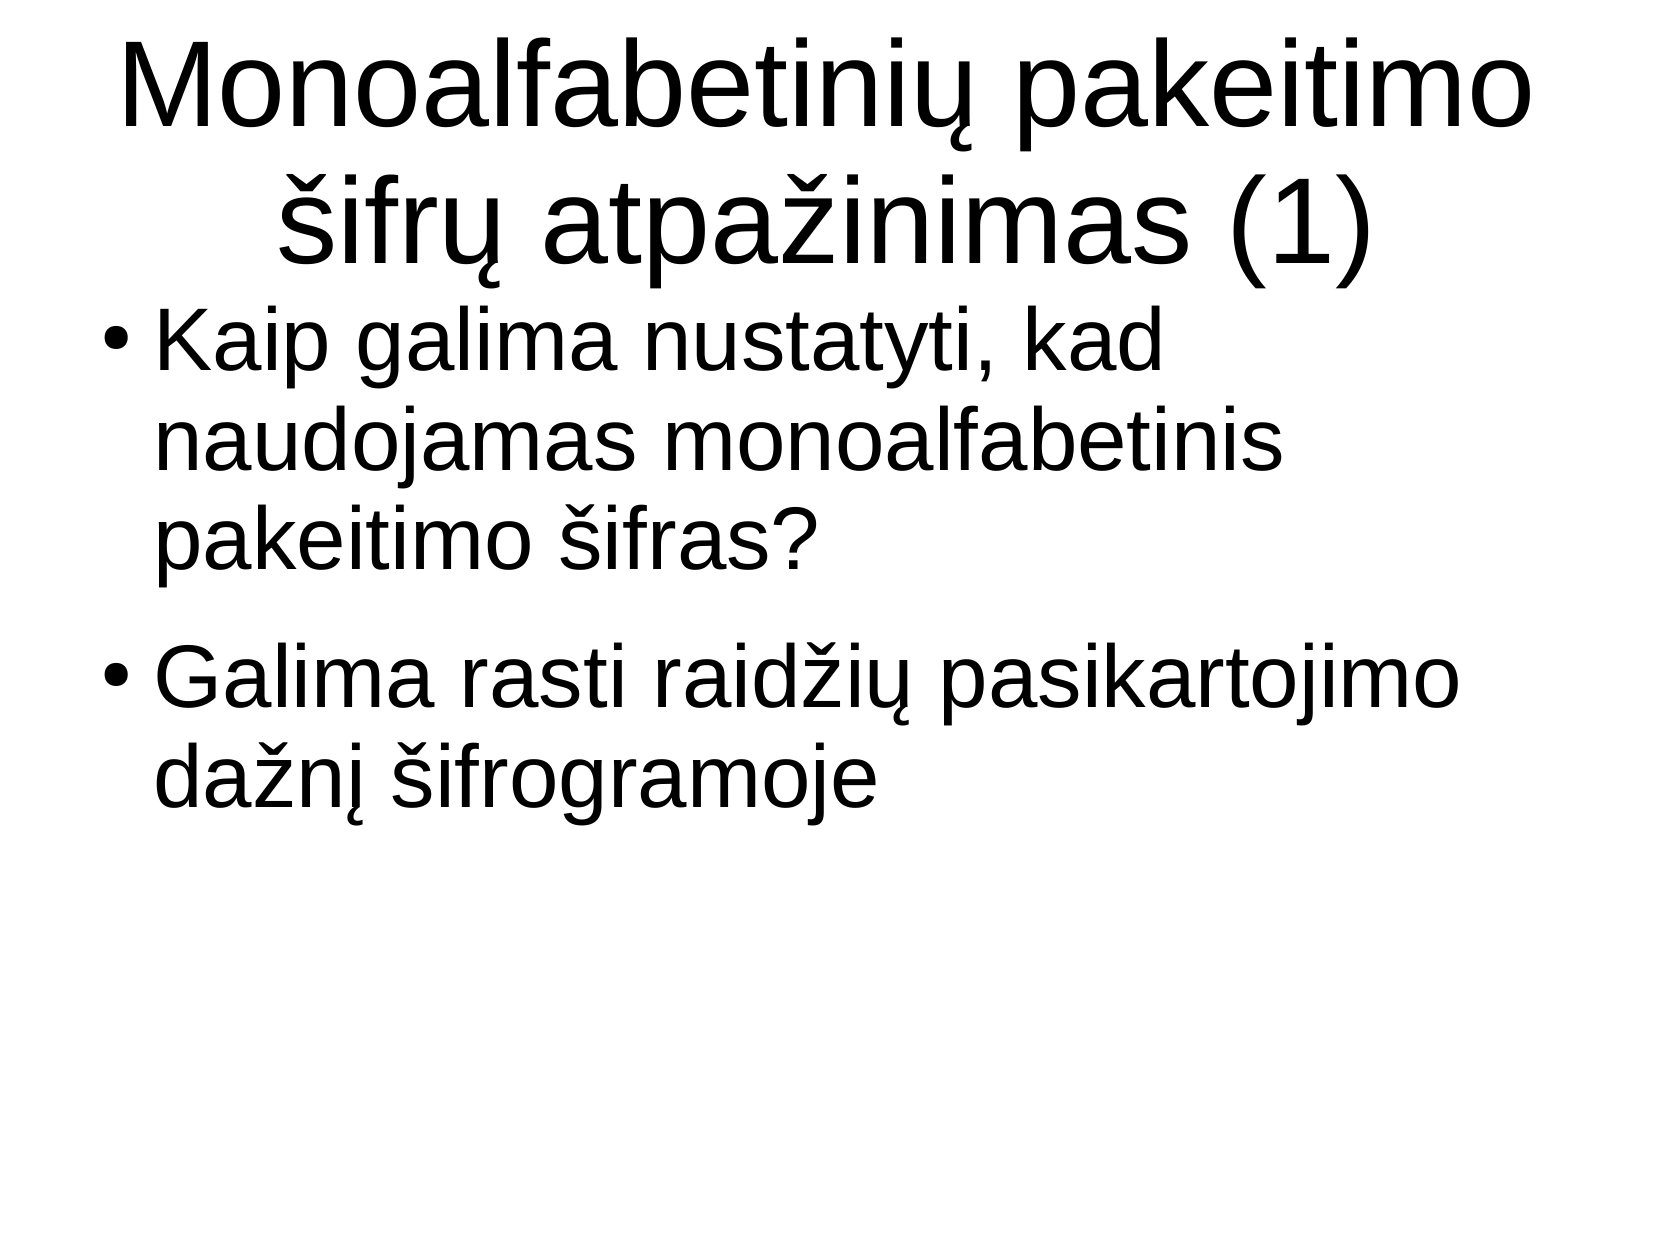

# Monoalfabetinių pakeitimo šifrų atpažinimas (1)
Kaip galima nustatyti, kad naudojamas monoalfabetinis pakeitimo šifras?
Galima rasti raidžių pasikartojimo dažnį šifrogramoje